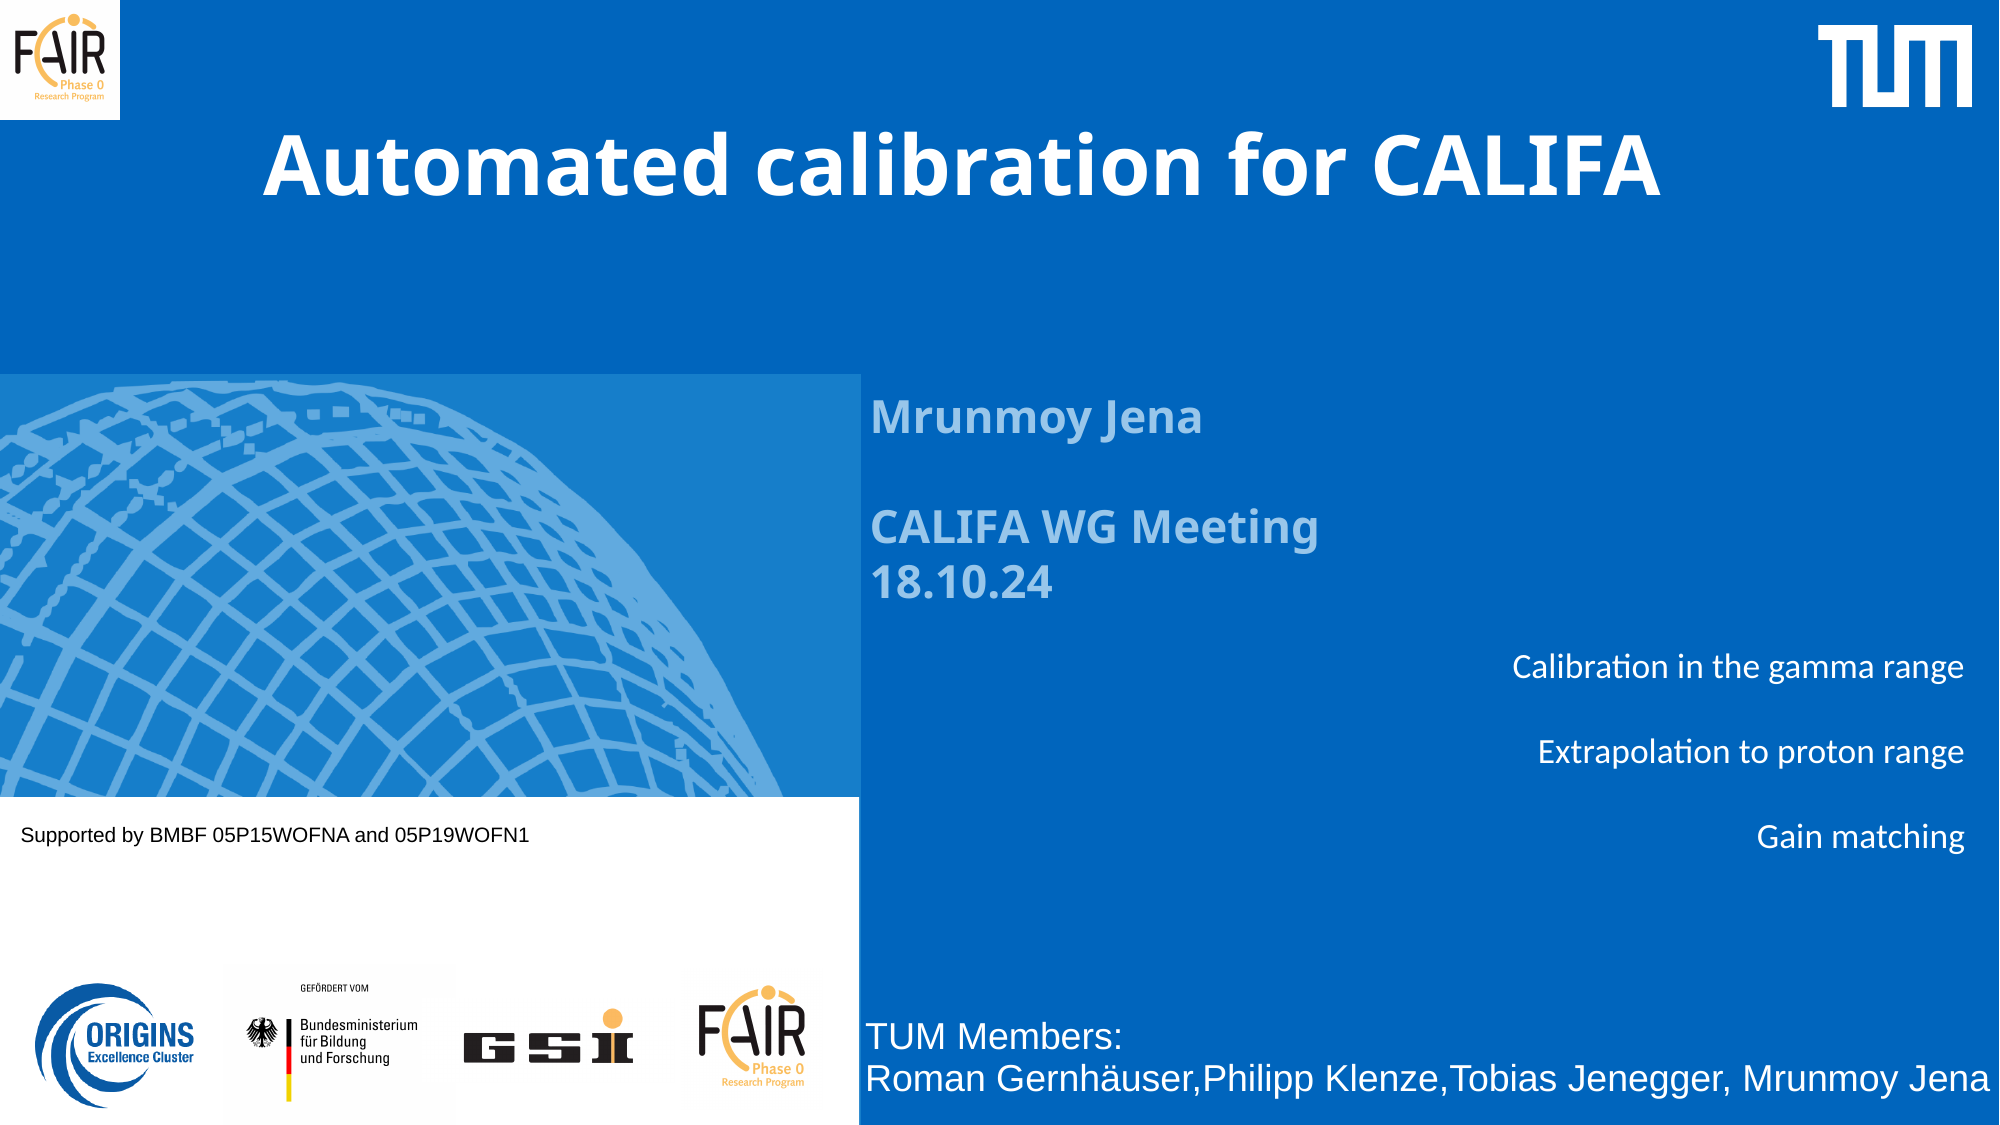

Automated calibration for CALIFA
Mrunmoy Jena
CALIFA WG Meeting
18.10.24
Calibration in the gamma range
Extrapolation to proton range
Gain matching
Supported by BMBF 05P15WOFNA and 05P19WOFN1
Physics with R3B
CALIFA – Design
TUM Members:
Roman Gernhäuser,Philipp Klenze,Tobias Jenegger, Mrunmoy Jena